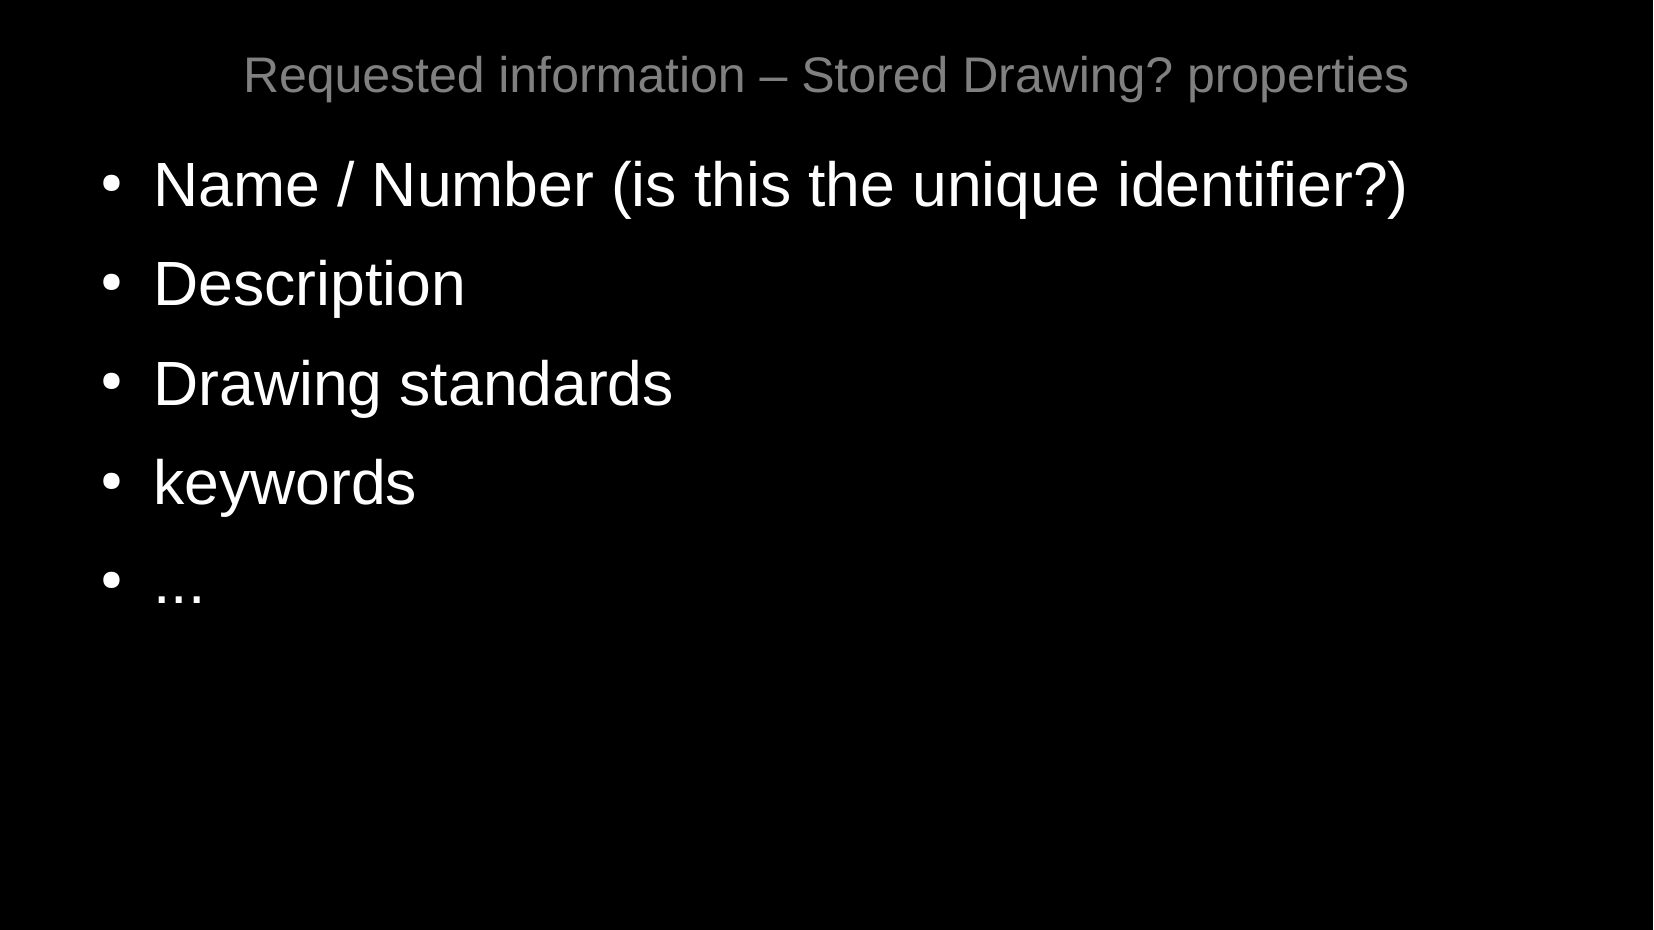

# Requested information – Stored Drawing? properties
Name / Number (is this the unique identifier?)
Description
Drawing standards
keywords
...